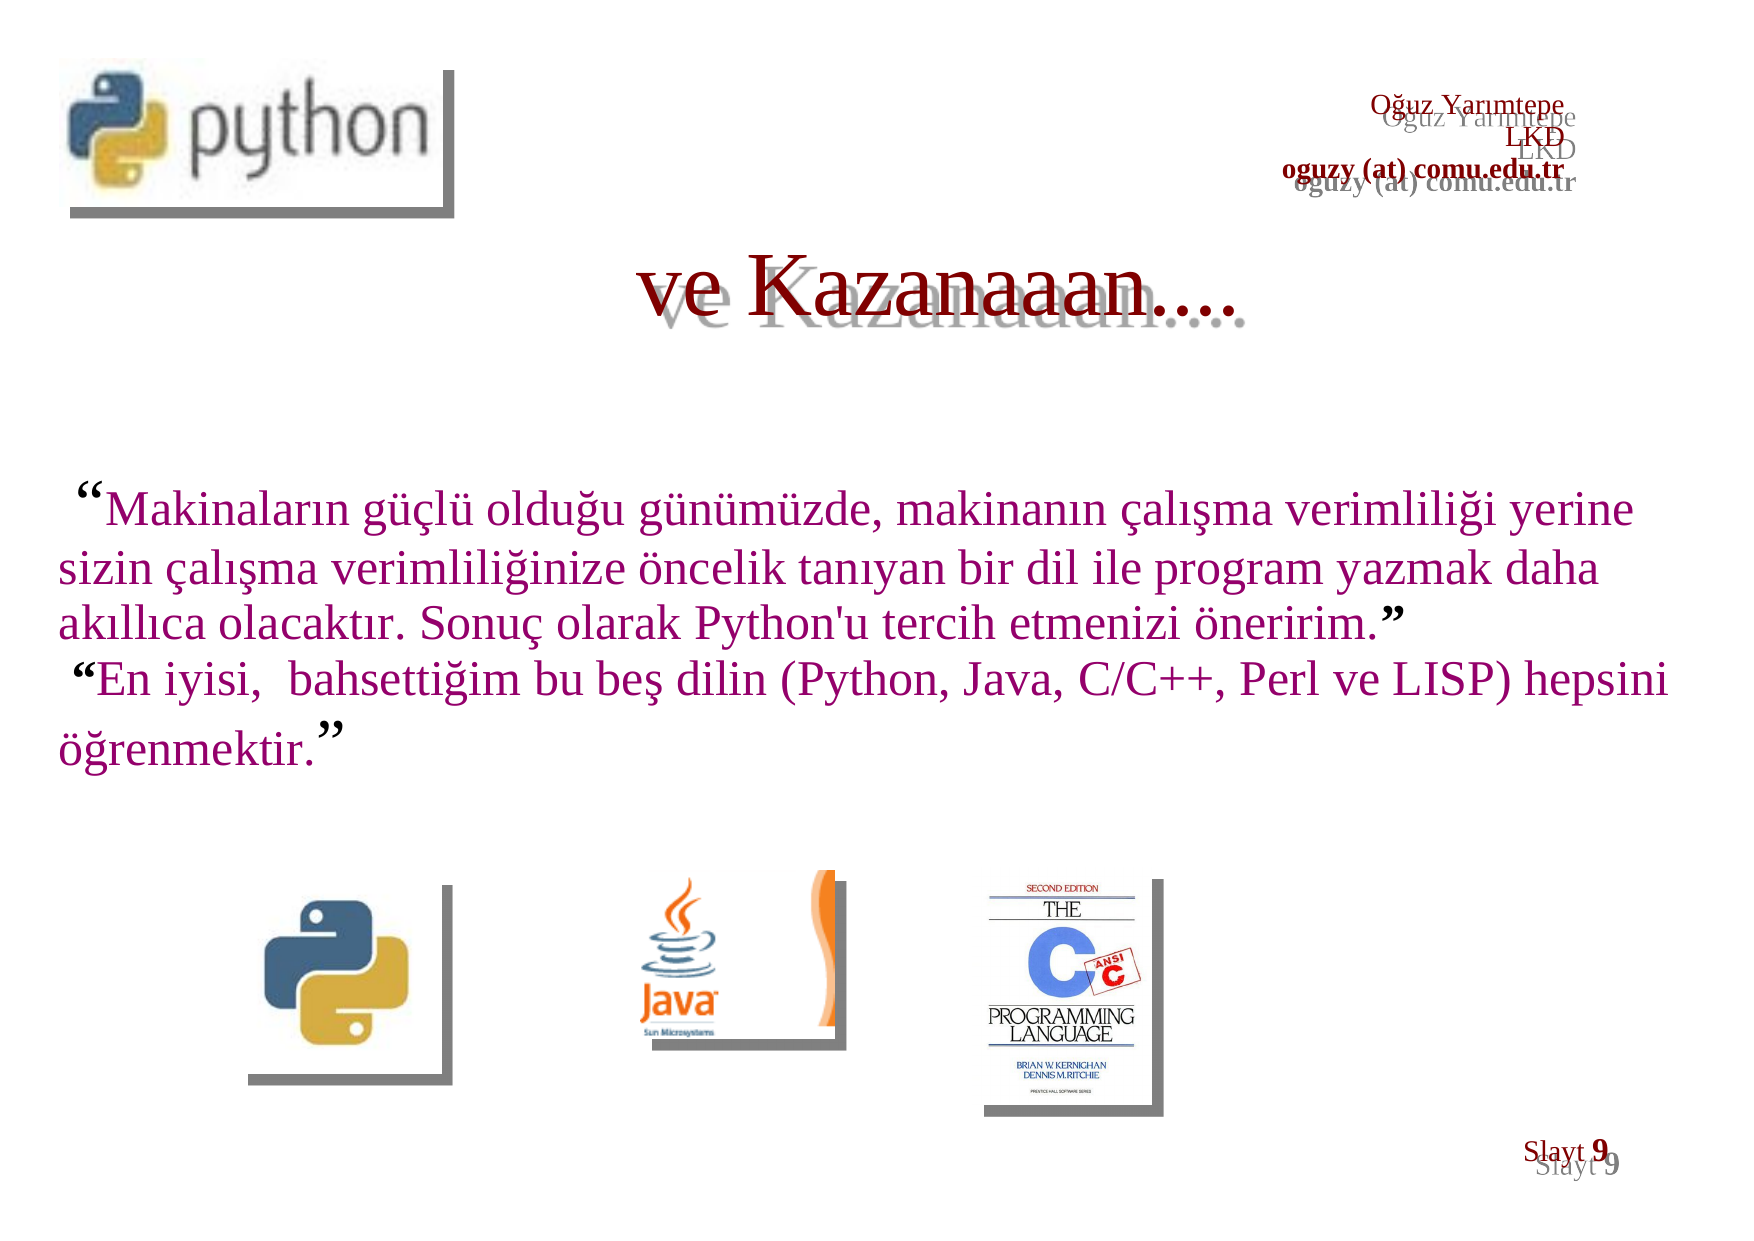

# ve Kazanaaan....
 “Makinaların güçlü olduğu günümüzde, makinanın çalışma verimliliği yerine sizin çalışma verimliliğinize öncelik tanıyan bir dil ile program yazmak daha akıllıca olacaktır. Sonuç olarak Python'u tercih etmenizi öneririm.”
 “En iyisi, bahsettiğim bu beş dilin (Python, Java, C/C++, Perl ve LISP) hepsini öğrenmektir.”